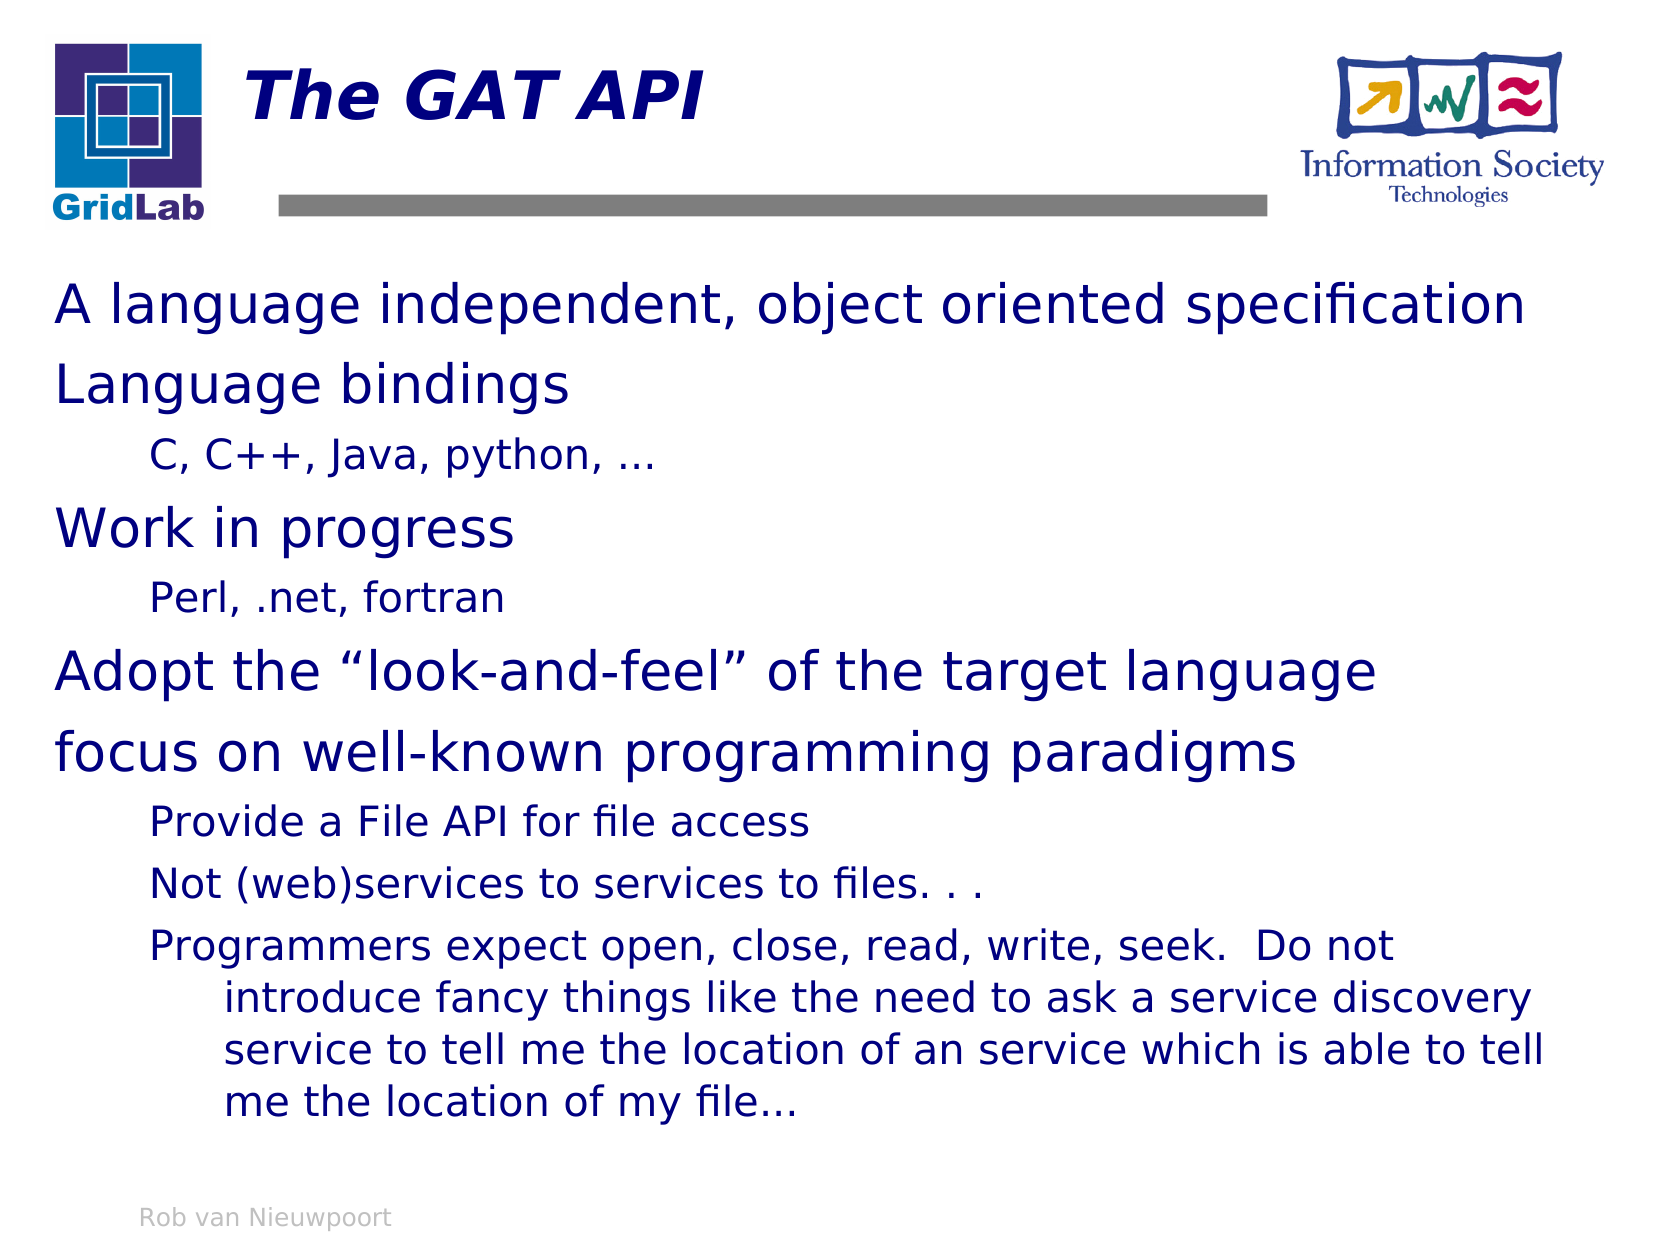

# The GAT API
A language independent, object oriented specification
Language bindings
C, C++, Java, python, ...
Work in progress
Perl, .net, fortran
Adopt the “look-and-feel” of the target language
focus on well-known programming paradigms
Provide a File API for file access
Not (web)services to services to files. . .
Programmers expect open, close, read, write, seek. Do not introduce fancy things like the need to ask a service discovery service to tell me the location of an service which is able to tell me the location of my file...